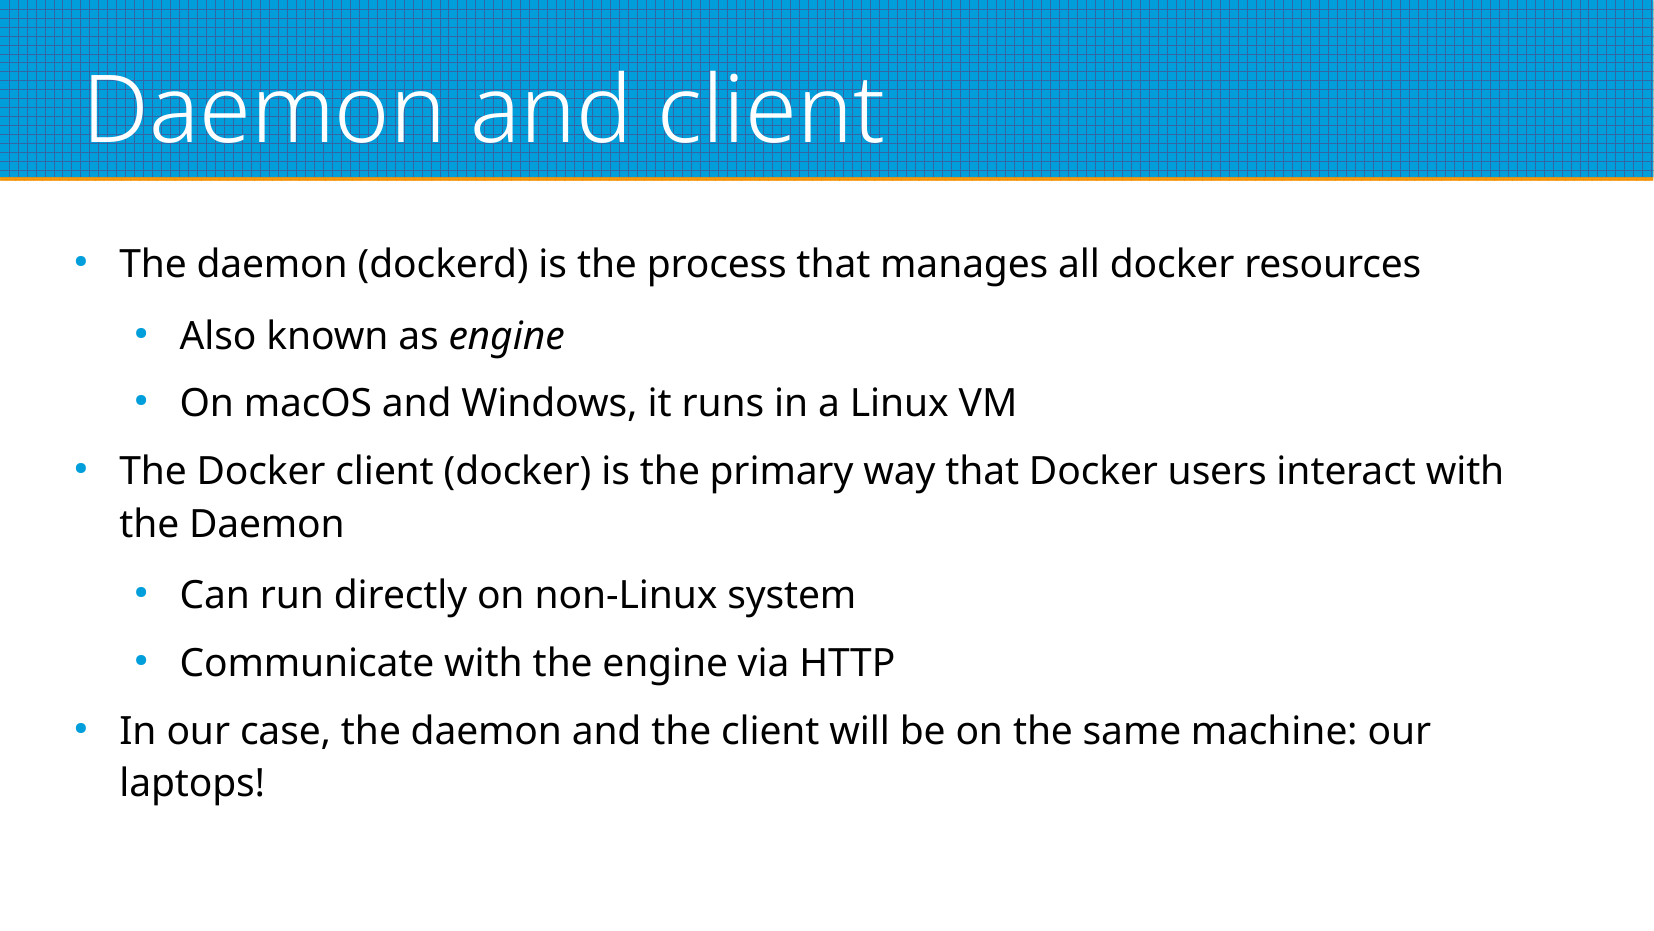

# Daemon and client
The daemon (dockerd) is the process that manages all docker resources
Also known as engine
On macOS and Windows, it runs in a Linux VM
The Docker client (docker) is the primary way that Docker users interact with the Daemon
Can run directly on non-Linux system
Communicate with the engine via HTTP
In our case, the daemon and the client will be on the same machine: our laptops!